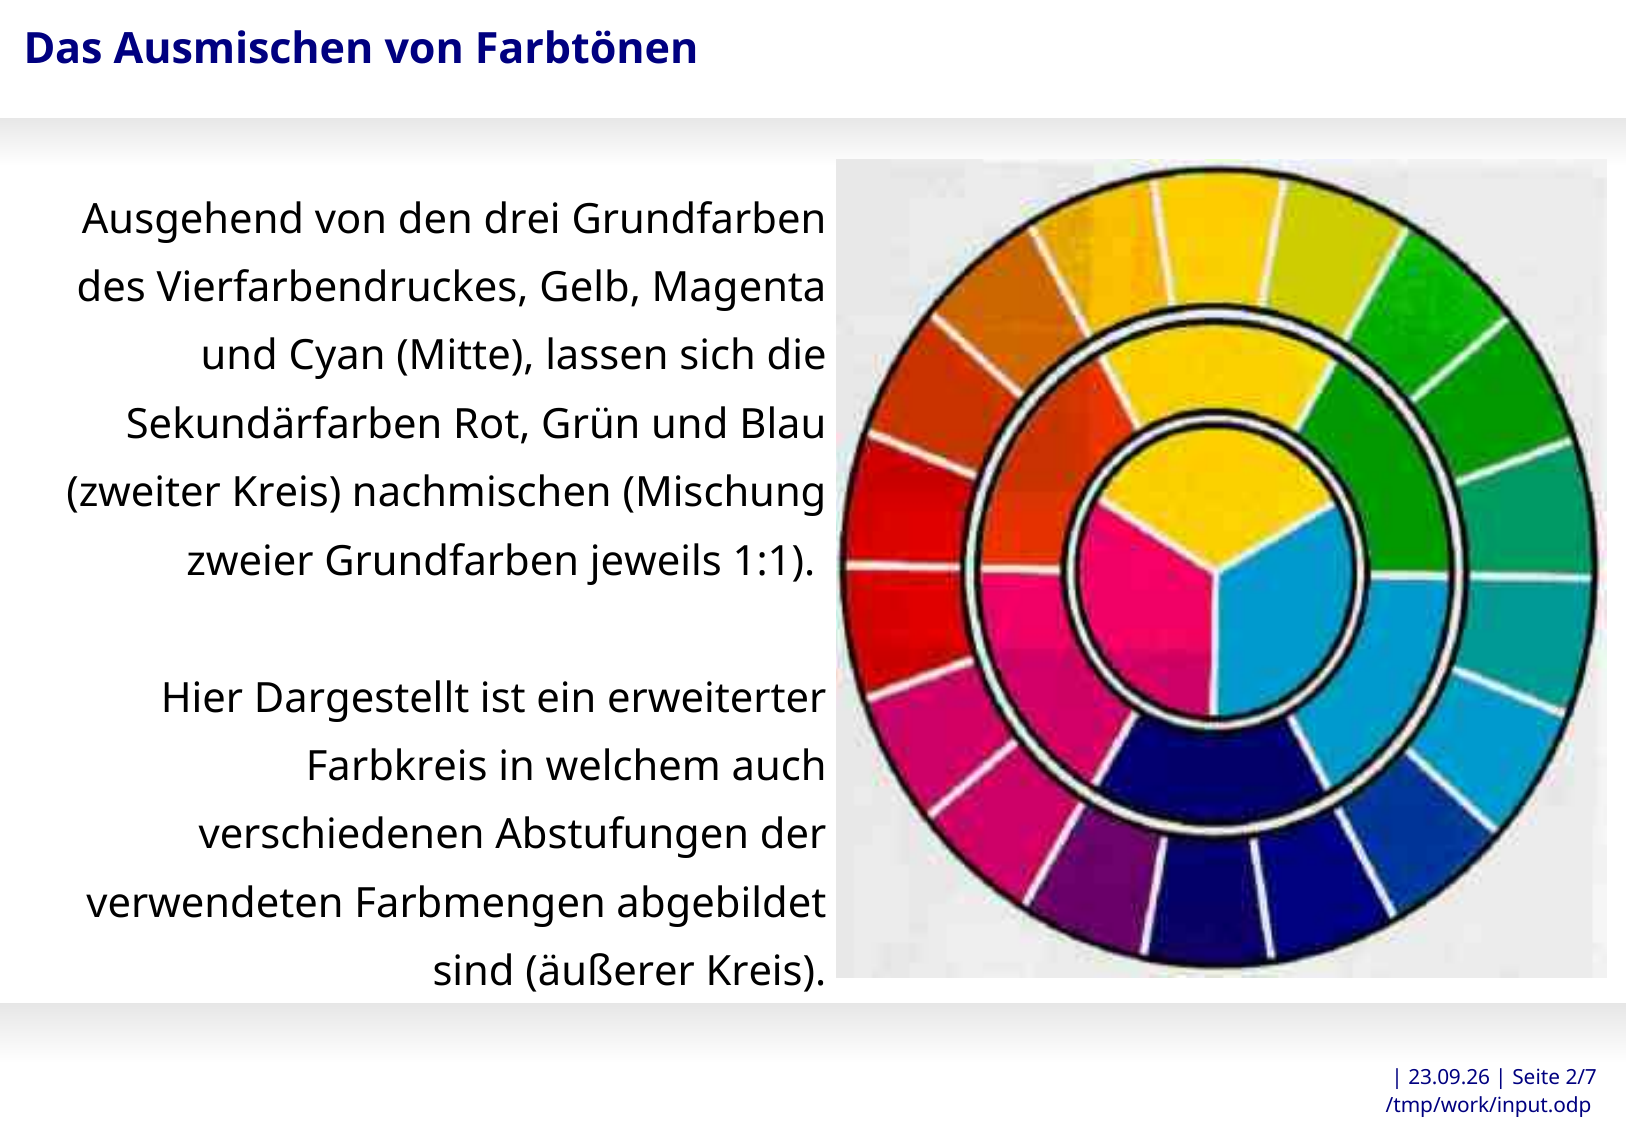

# Das Ausmischen von Farbtönen
Ausgehend von den drei Grundfarben des Vierfarbendruckes, Gelb, Magenta und Cyan (Mitte), lassen sich die Sekundärfarben Rot, Grün und Blau (zweiter Kreis) nachmischen (Mischung zweier Grundfarben jeweils 1:1).
Hier Dargestellt ist ein erweiterter Farbkreis in welchem auch verschiedenen Abstufungen der verwendeten Farbmengen abgebildet sind (äußerer Kreis).